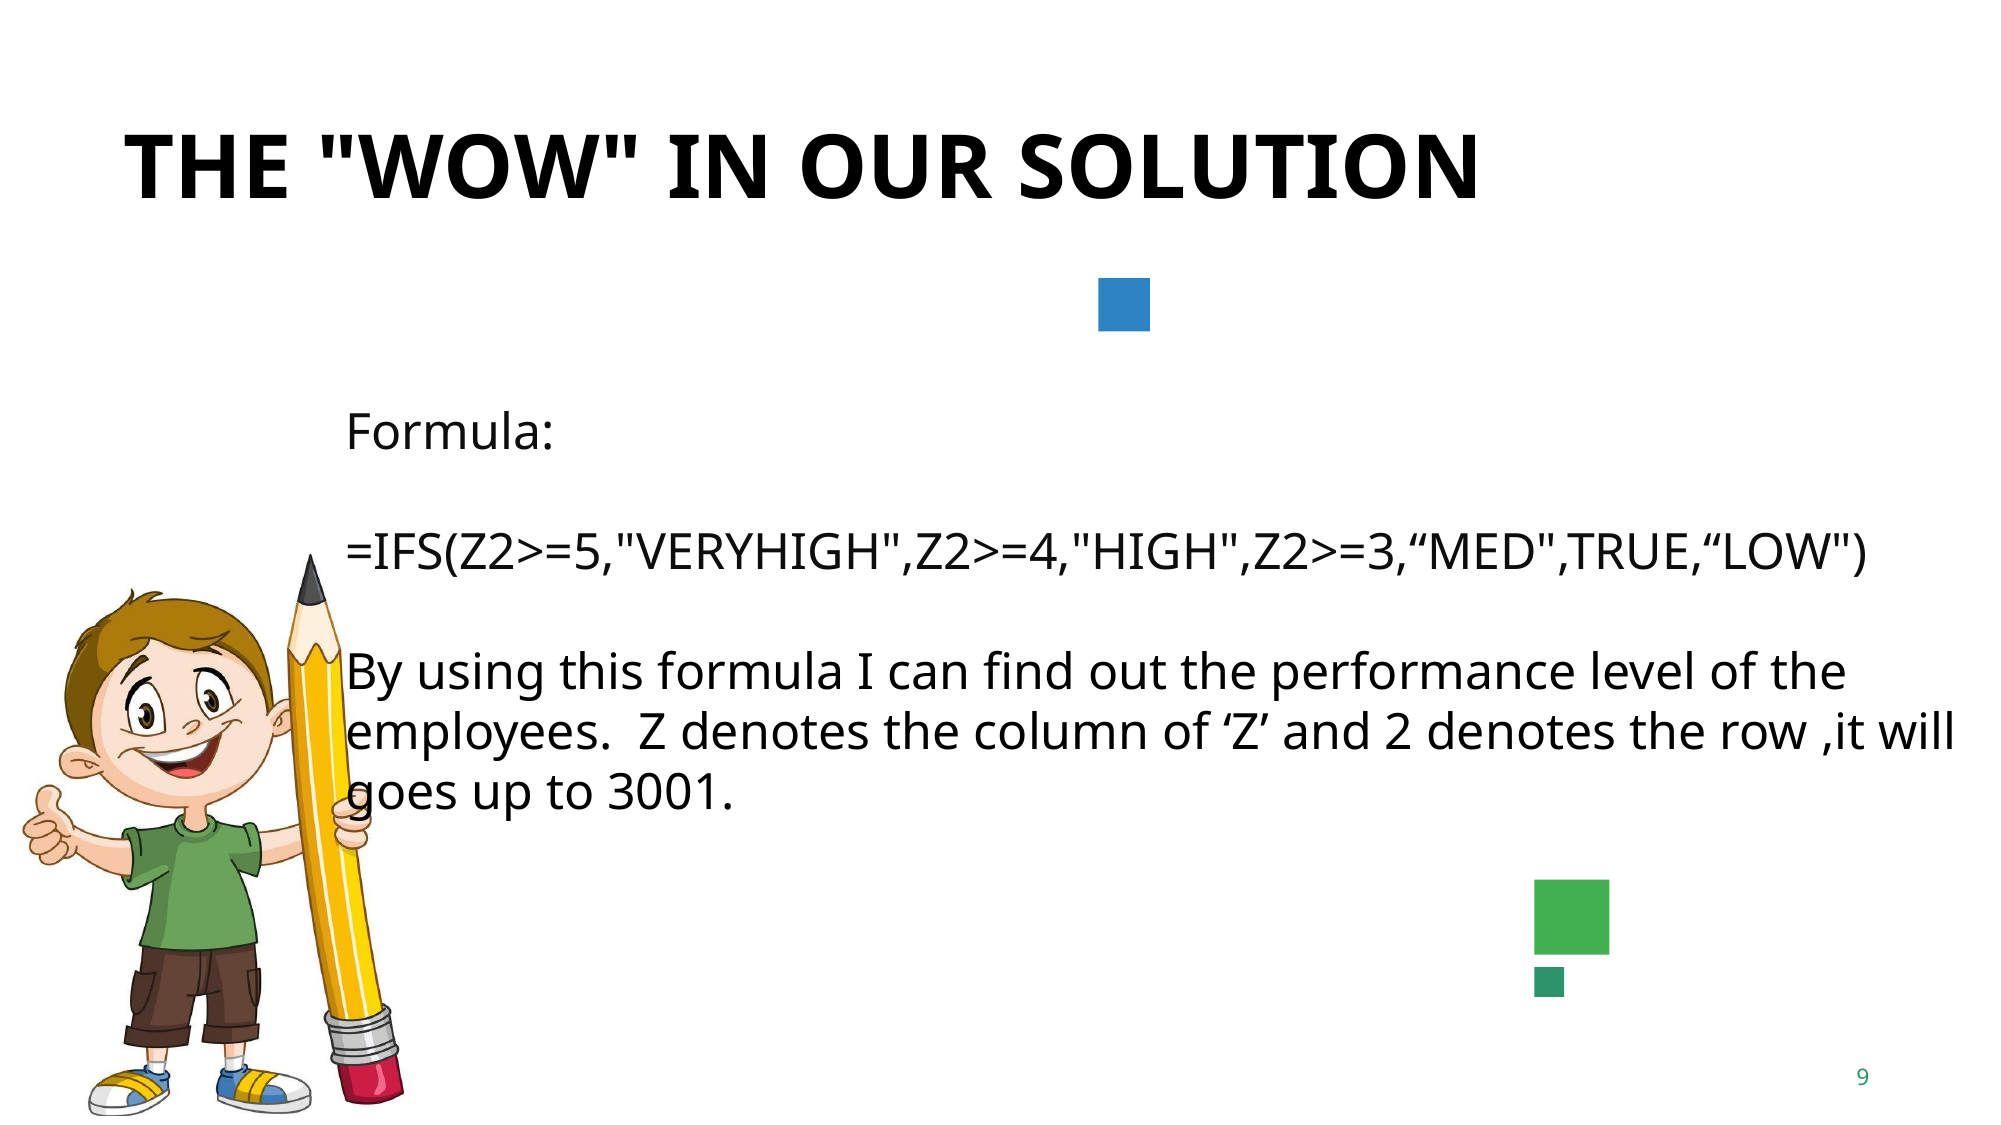

# THE "WOW" IN OUR SOLUTION
Formula:
=IFS(Z2>=5,"VERYHIGH",Z2>=4,"HIGH",Z2>=3,“MED",TRUE,“LOW")
By using this formula I can find out the performance level of the employees. Z denotes the column of ‘Z’ and 2 denotes the row ,it will goes up to 3001.
3/21/2024 Annual Review